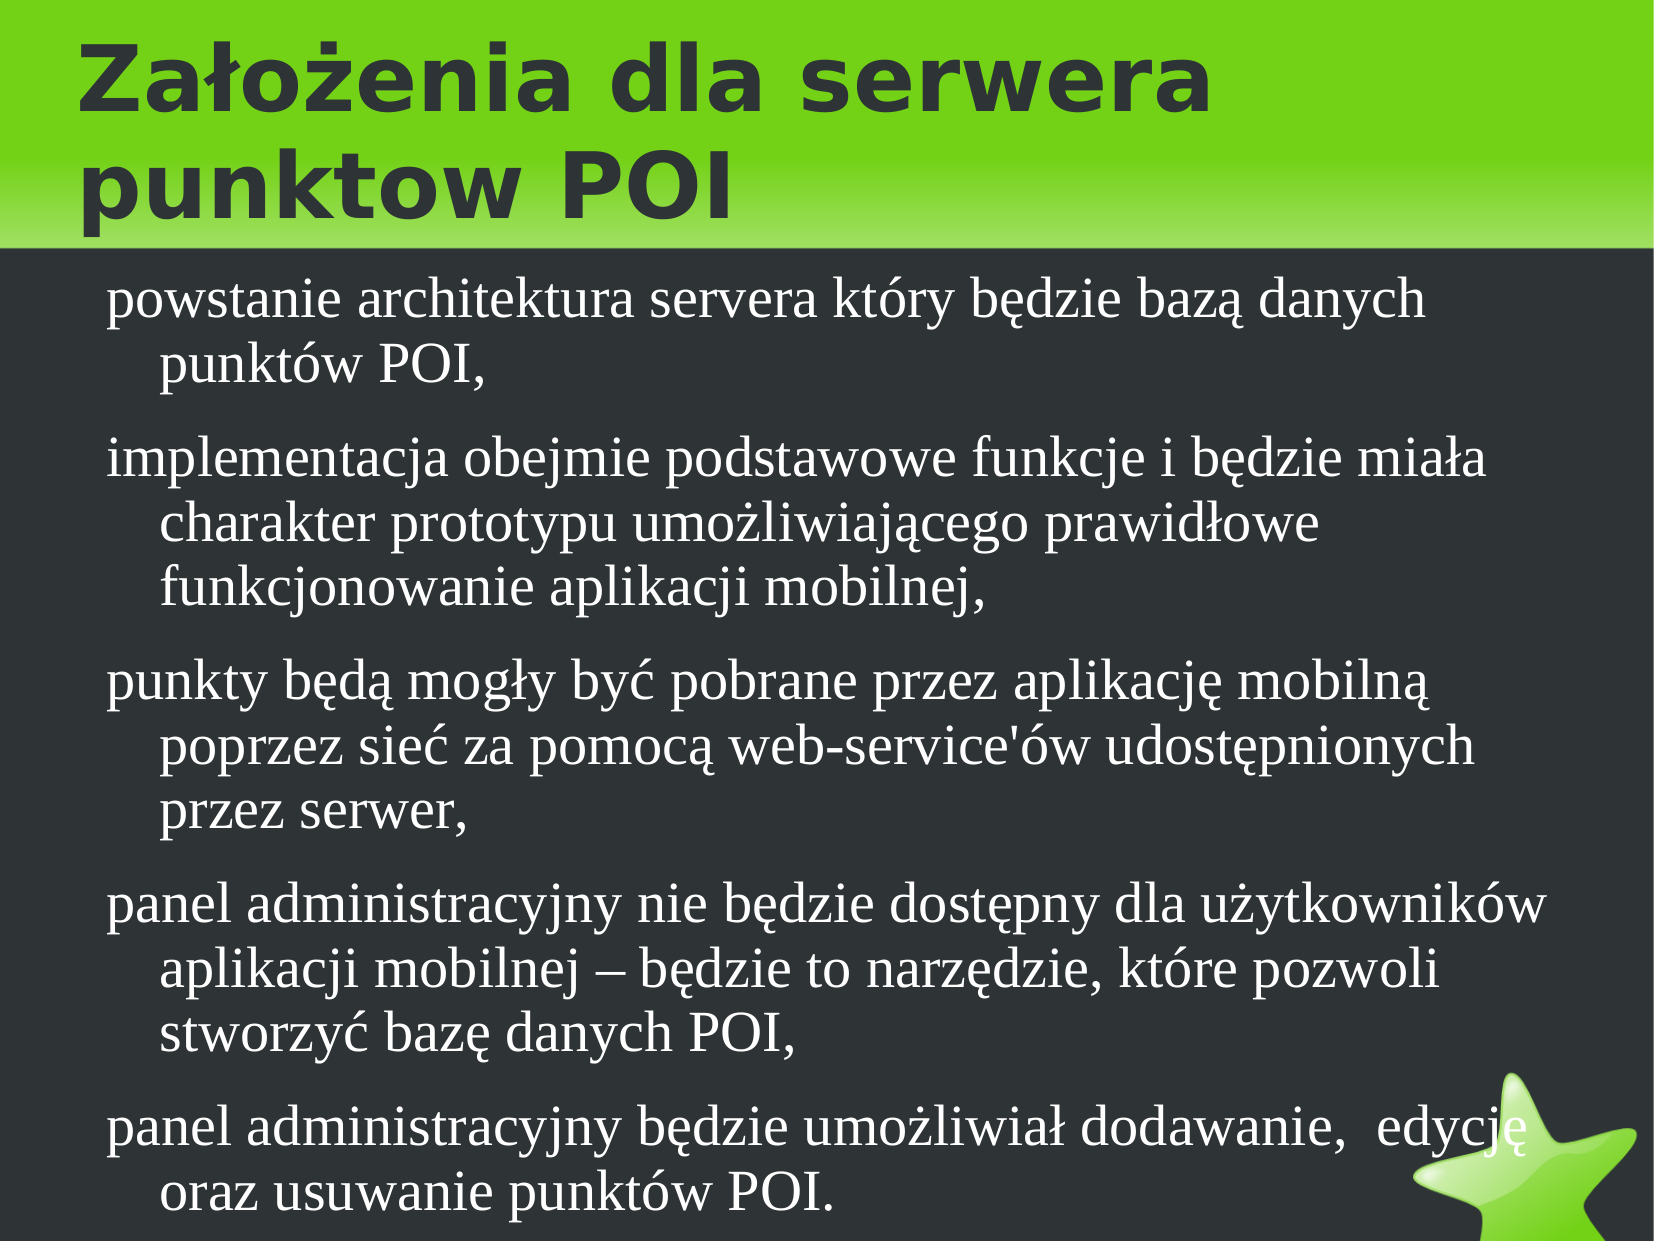

# Założenia dla serwera punktow POI
powstanie architektura servera który będzie bazą danych punktów POI,
implementacja obejmie podstawowe funkcje i będzie miała charakter prototypu umożliwiającego prawidłowe funkcjonowanie aplikacji mobilnej,
punkty będą mogły być pobrane przez aplikację mobilną poprzez sieć za pomocą web-service'ów udostępnionych przez serwer,
panel administracyjny nie będzie dostępny dla użytkowników aplikacji mobilnej – będzie to narzędzie, które pozwoli stworzyć bazę danych POI,
panel administracyjny będzie umożliwiał dodawanie, edycję oraz usuwanie punktów POI.